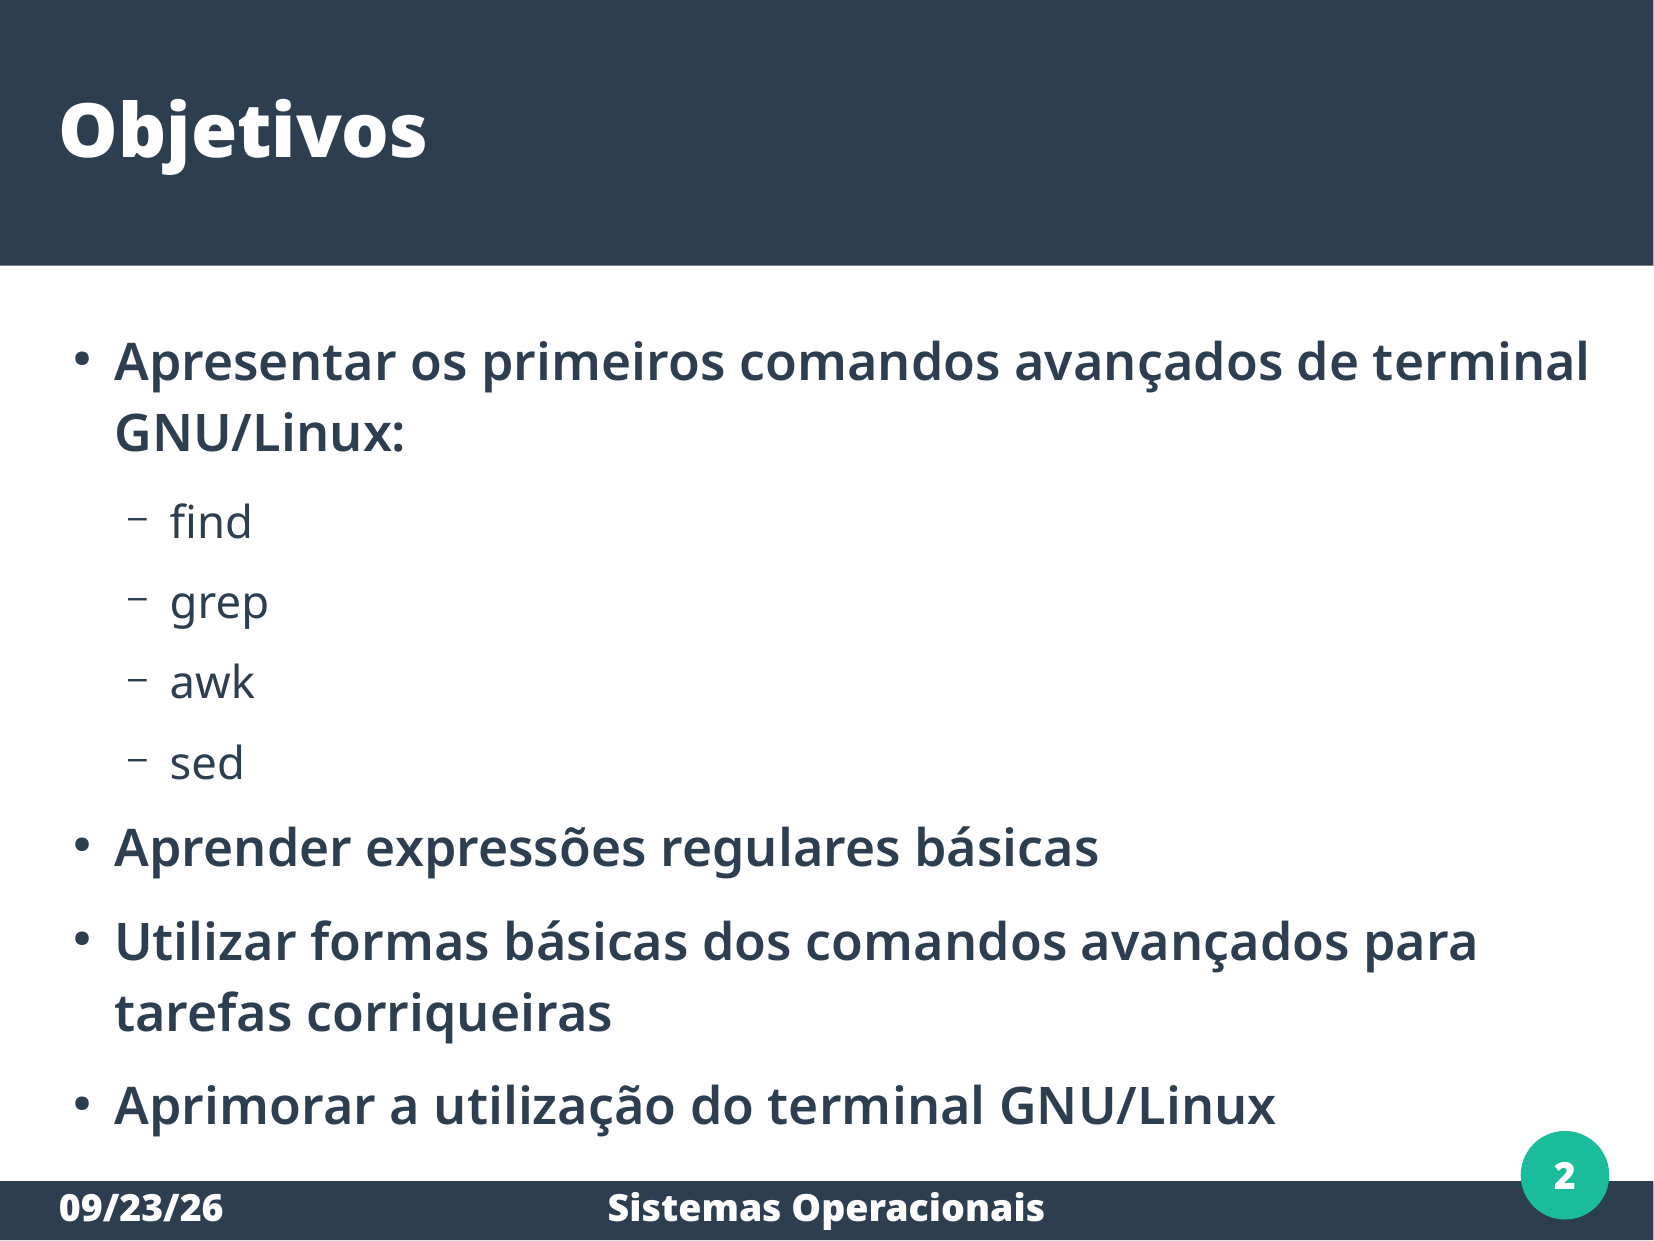

# Objetivos
Apresentar os primeiros comandos avançados de terminal GNU/Linux:
find
grep
awk
sed
Aprender expressões regulares básicas
Utilizar formas básicas dos comandos avançados para tarefas corriqueiras
Aprimorar a utilização do terminal GNU/Linux
2
Sistemas Operacionais